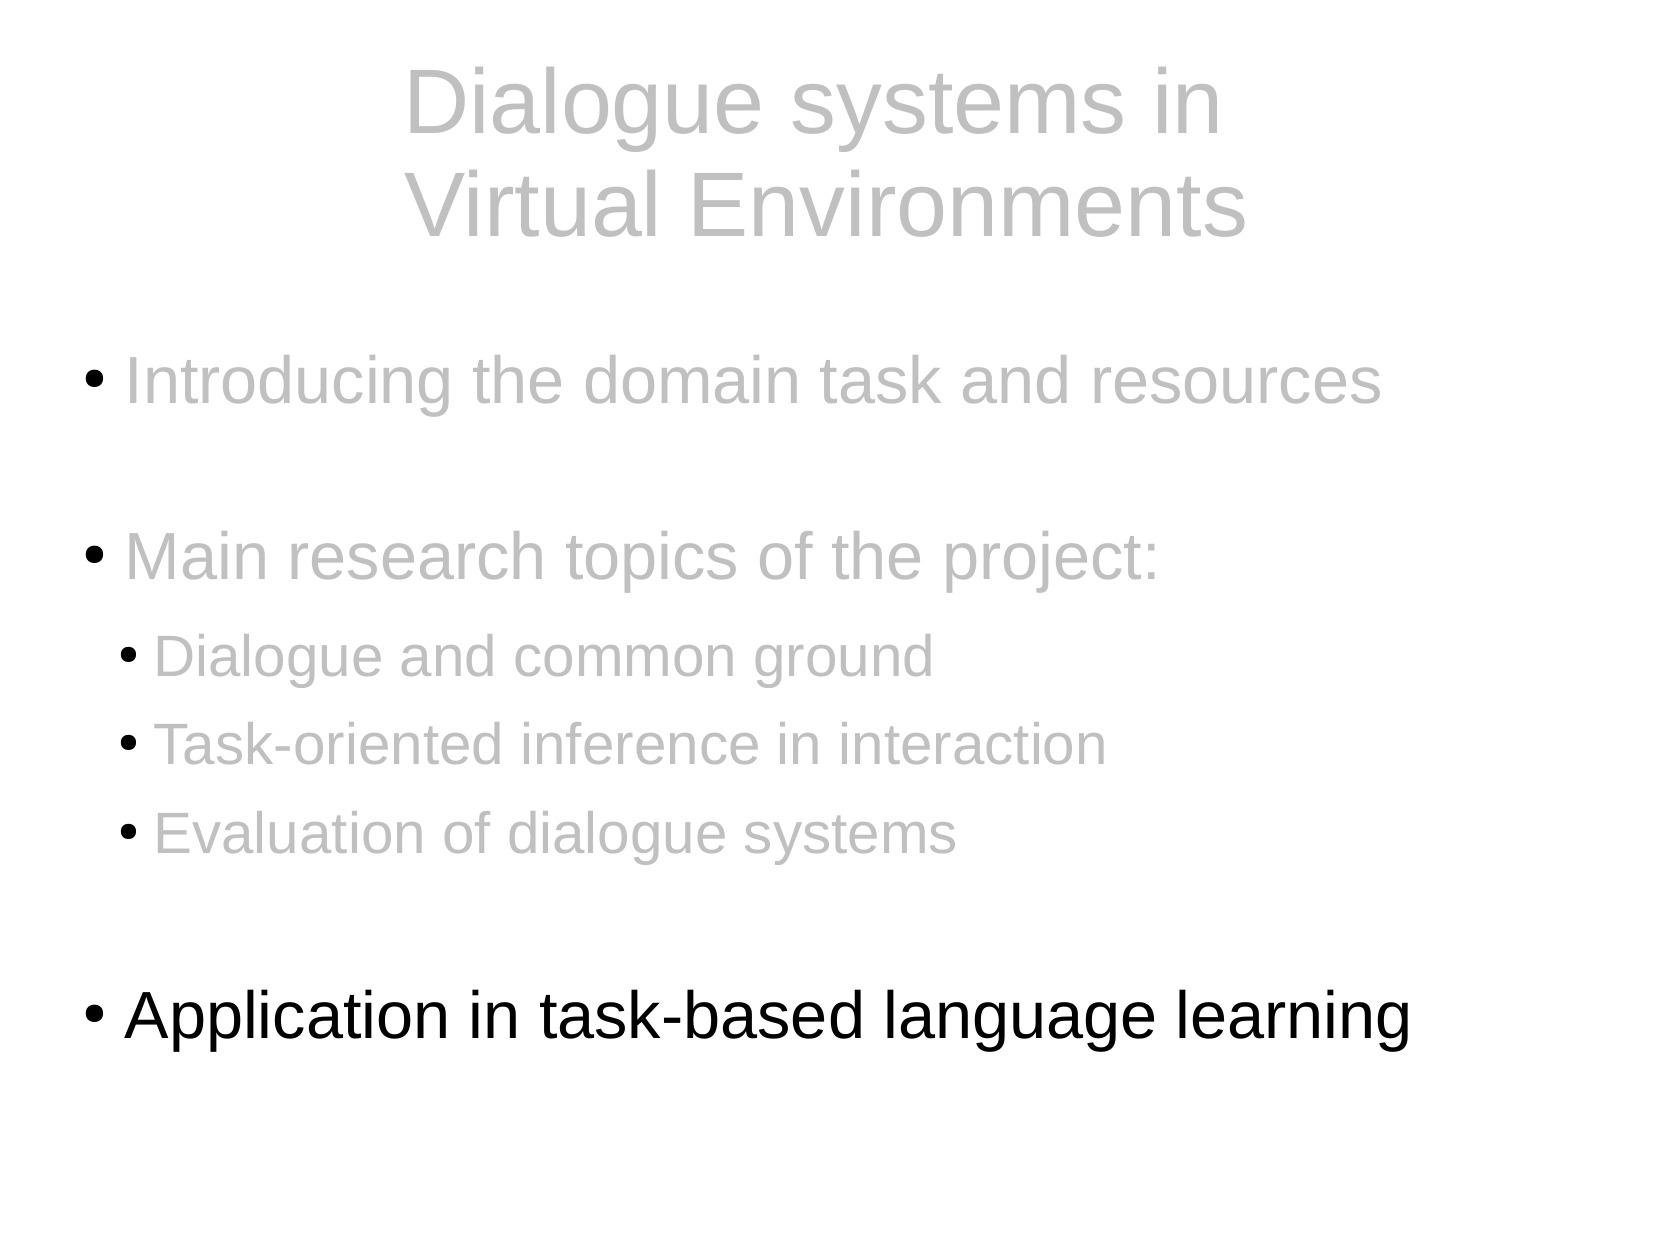

Dialogue systems in
Virtual Environments
# Introducing the domain task and resources
 Main research topics of the project:
Dialogue and common ground
Task-oriented inference in interaction
Evaluation of dialogue systems
 Application in task-based language learning